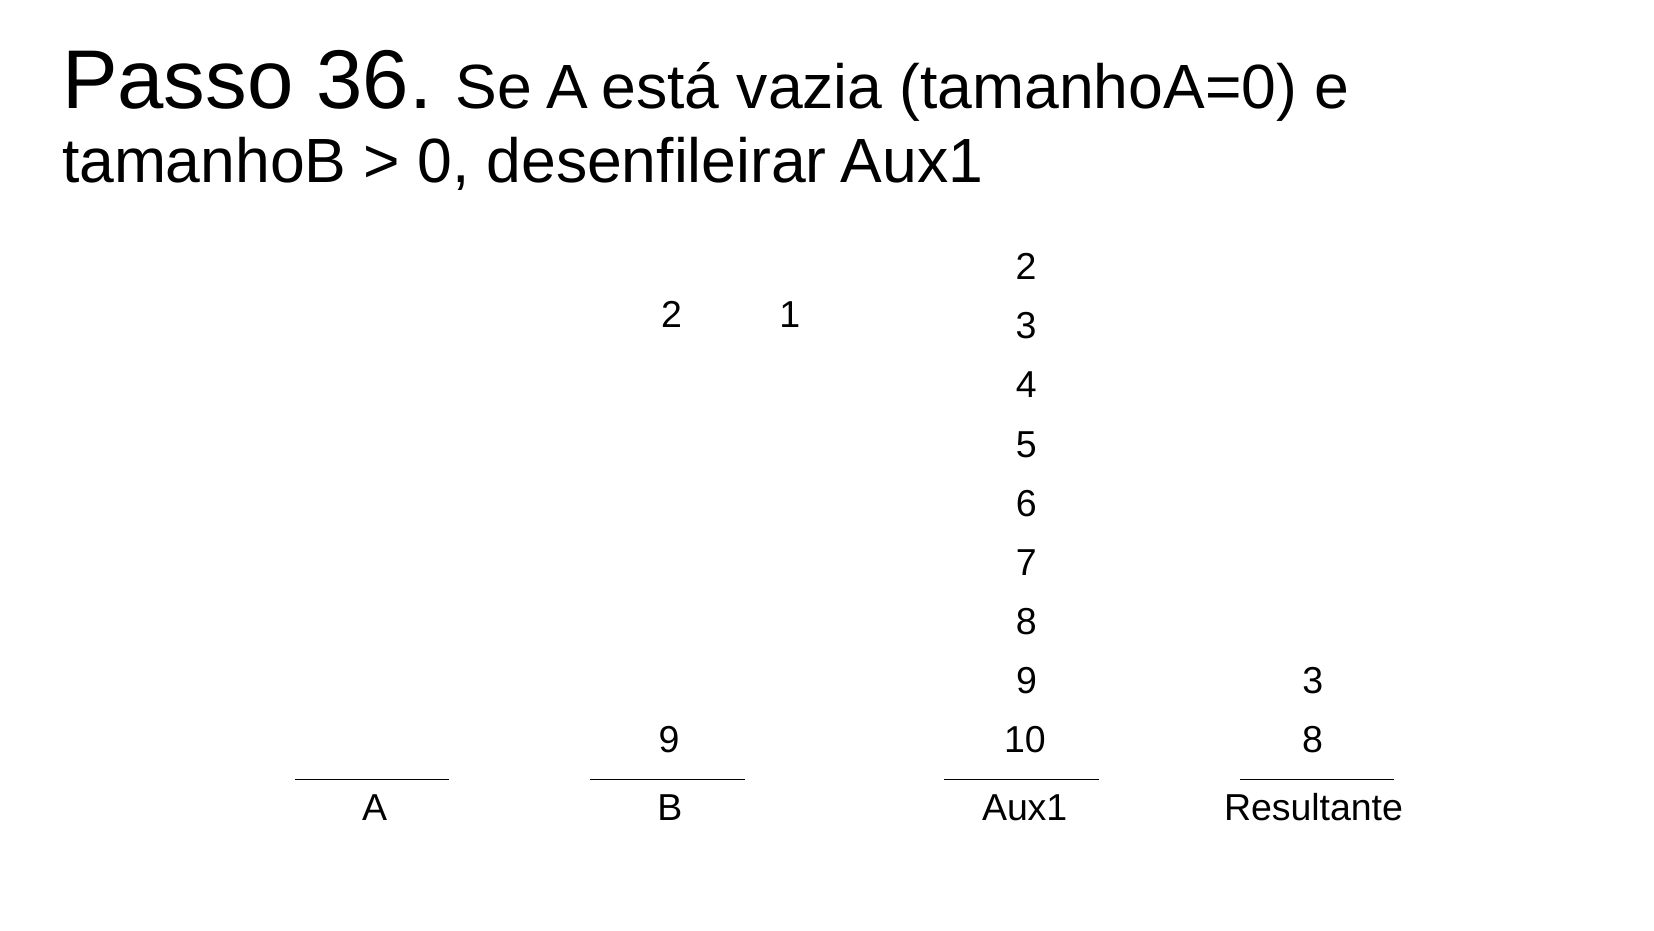

Passo 36. Se A está vazia (tamanhoA=0) e tamanhoB > 0, desenfileirar Aux1
2
2
1
3
4
5
6
7
8
9
3
9
10
8
A
B
Aux1
Resultante